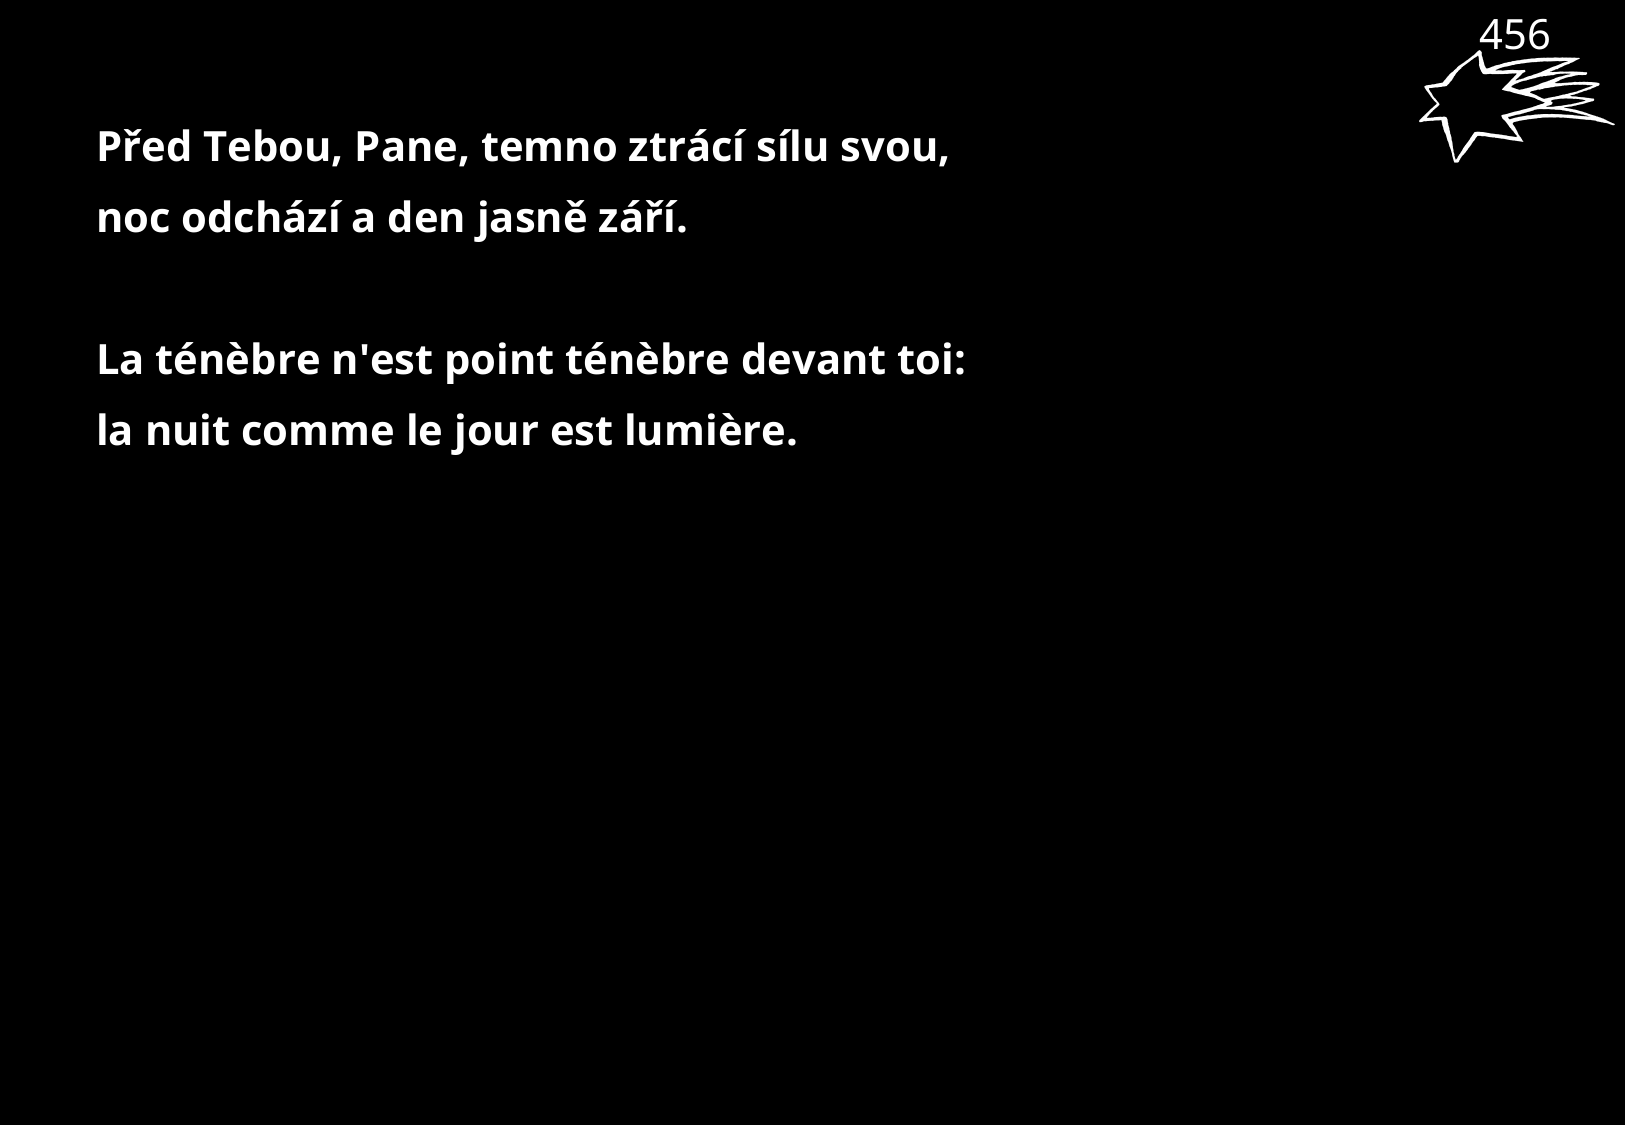

456
# Před Tebou, Pane, temno ztrácí sílu svou,
noc odchází a den jasně září.
La ténèbre n'est point ténèbre devant toi:
la nuit comme le jour est lumière.